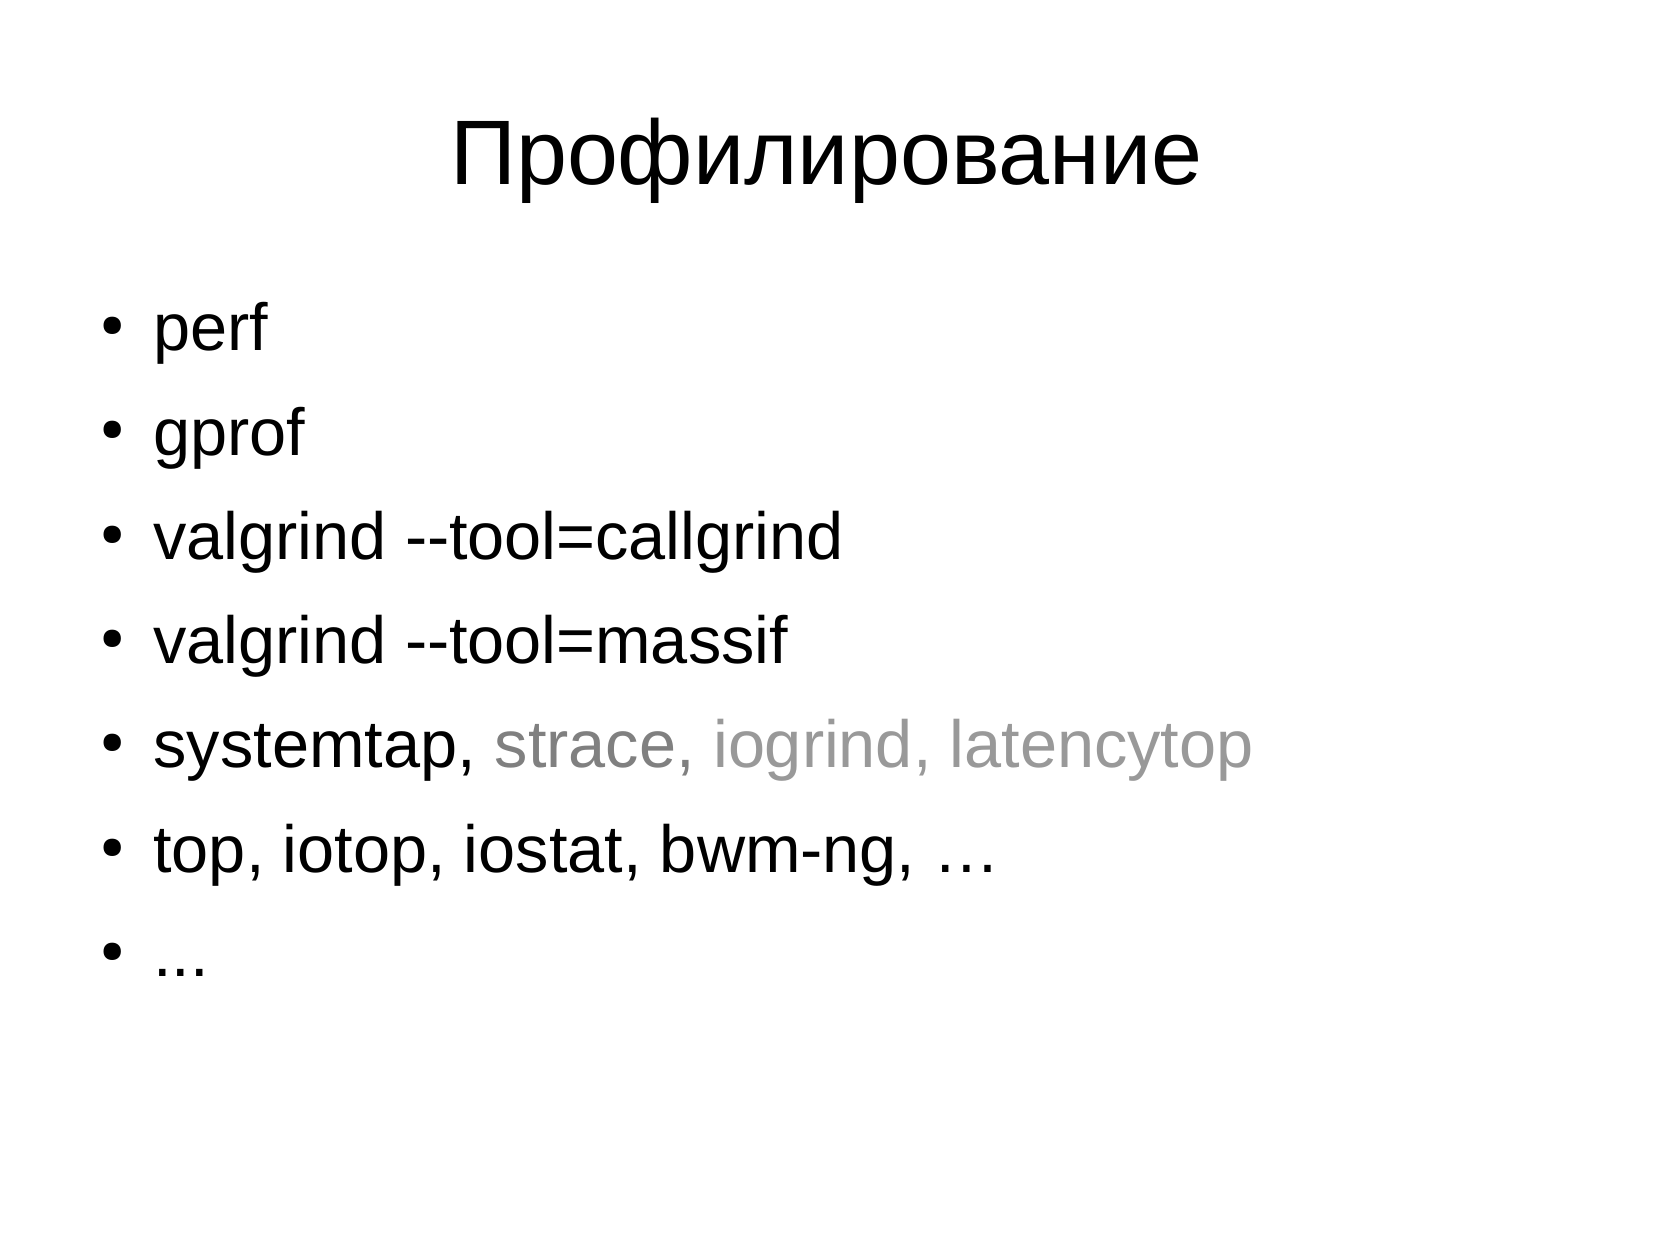

# Профилирование
perf
gprof
valgrind --tool=callgrind
valgrind --tool=massif
systemtap, strace, iogrind, latencytop
top, iotop, iostat, bwm-ng, …
...